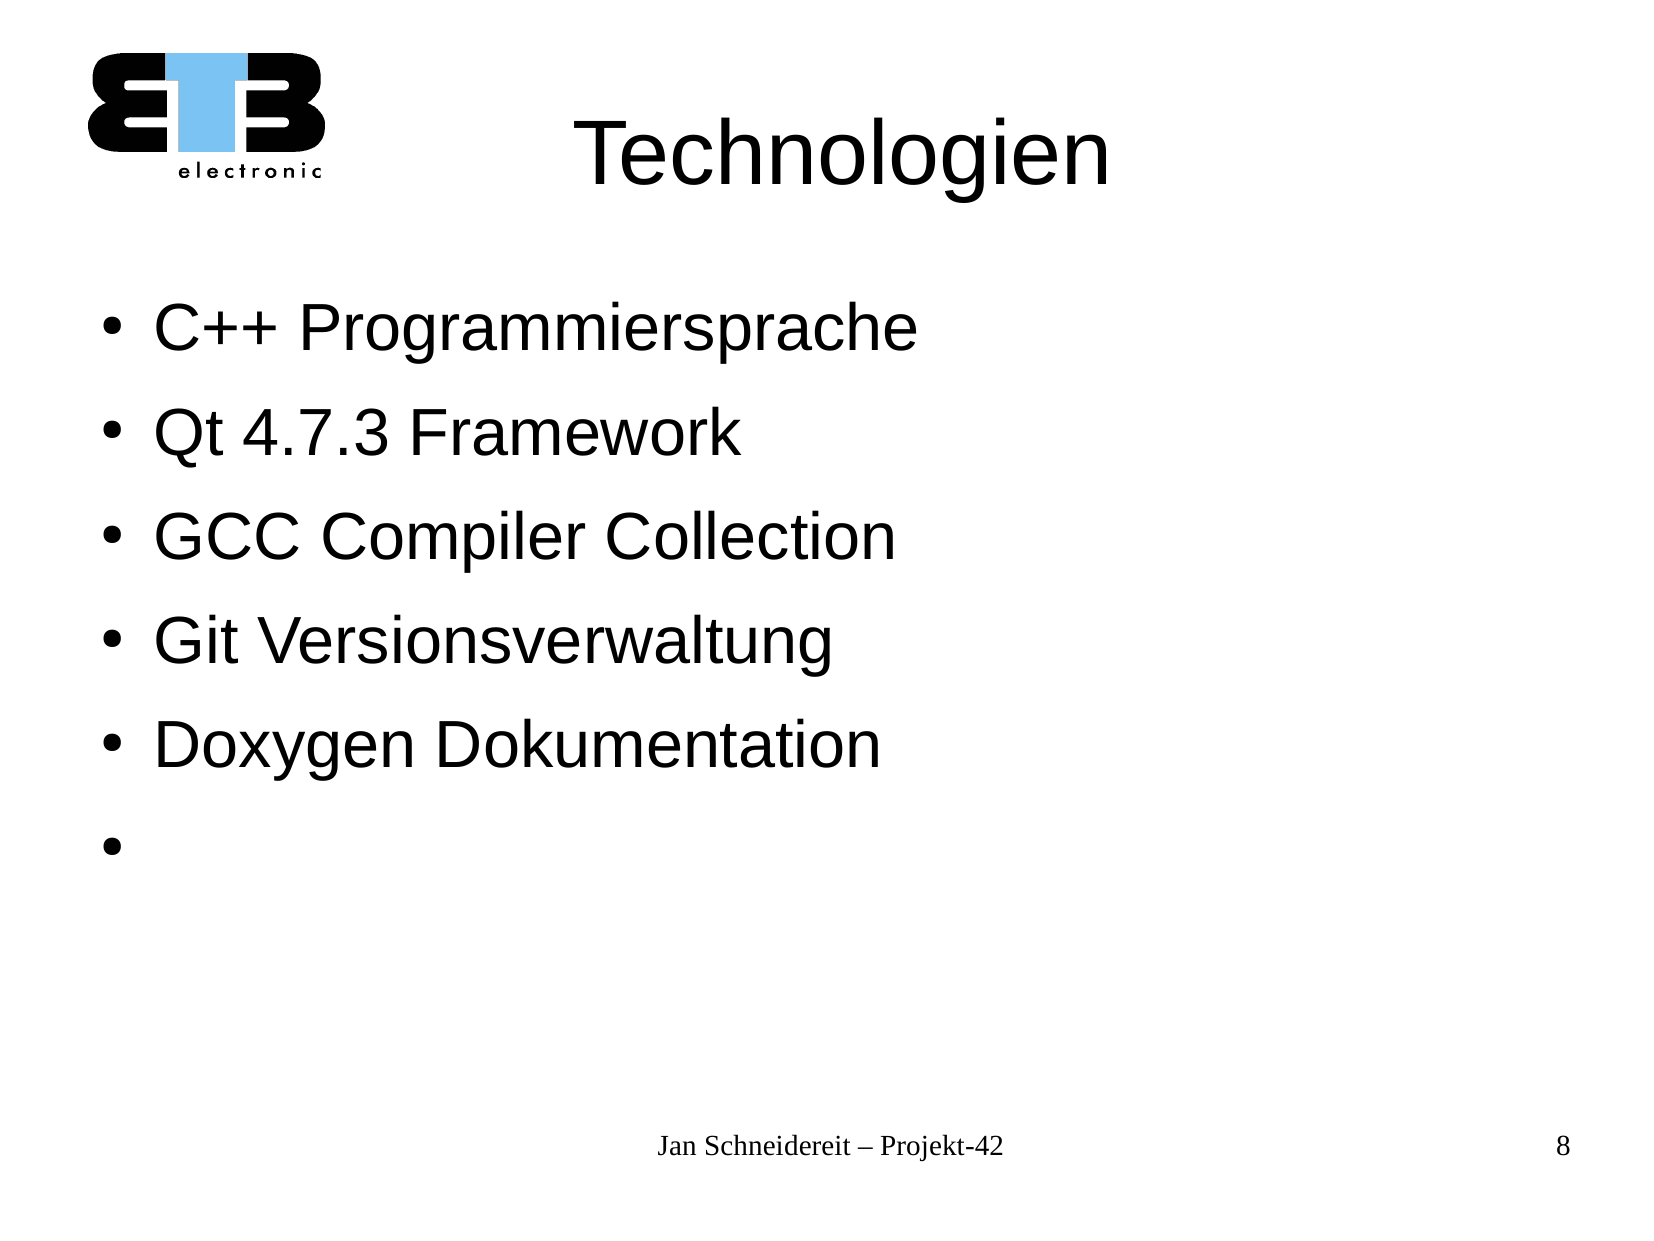

# Technologien
C++ Programmiersprache
Qt 4.7.3 Framework
GCC Compiler Collection
Git Versionsverwaltung
Doxygen Dokumentation
8